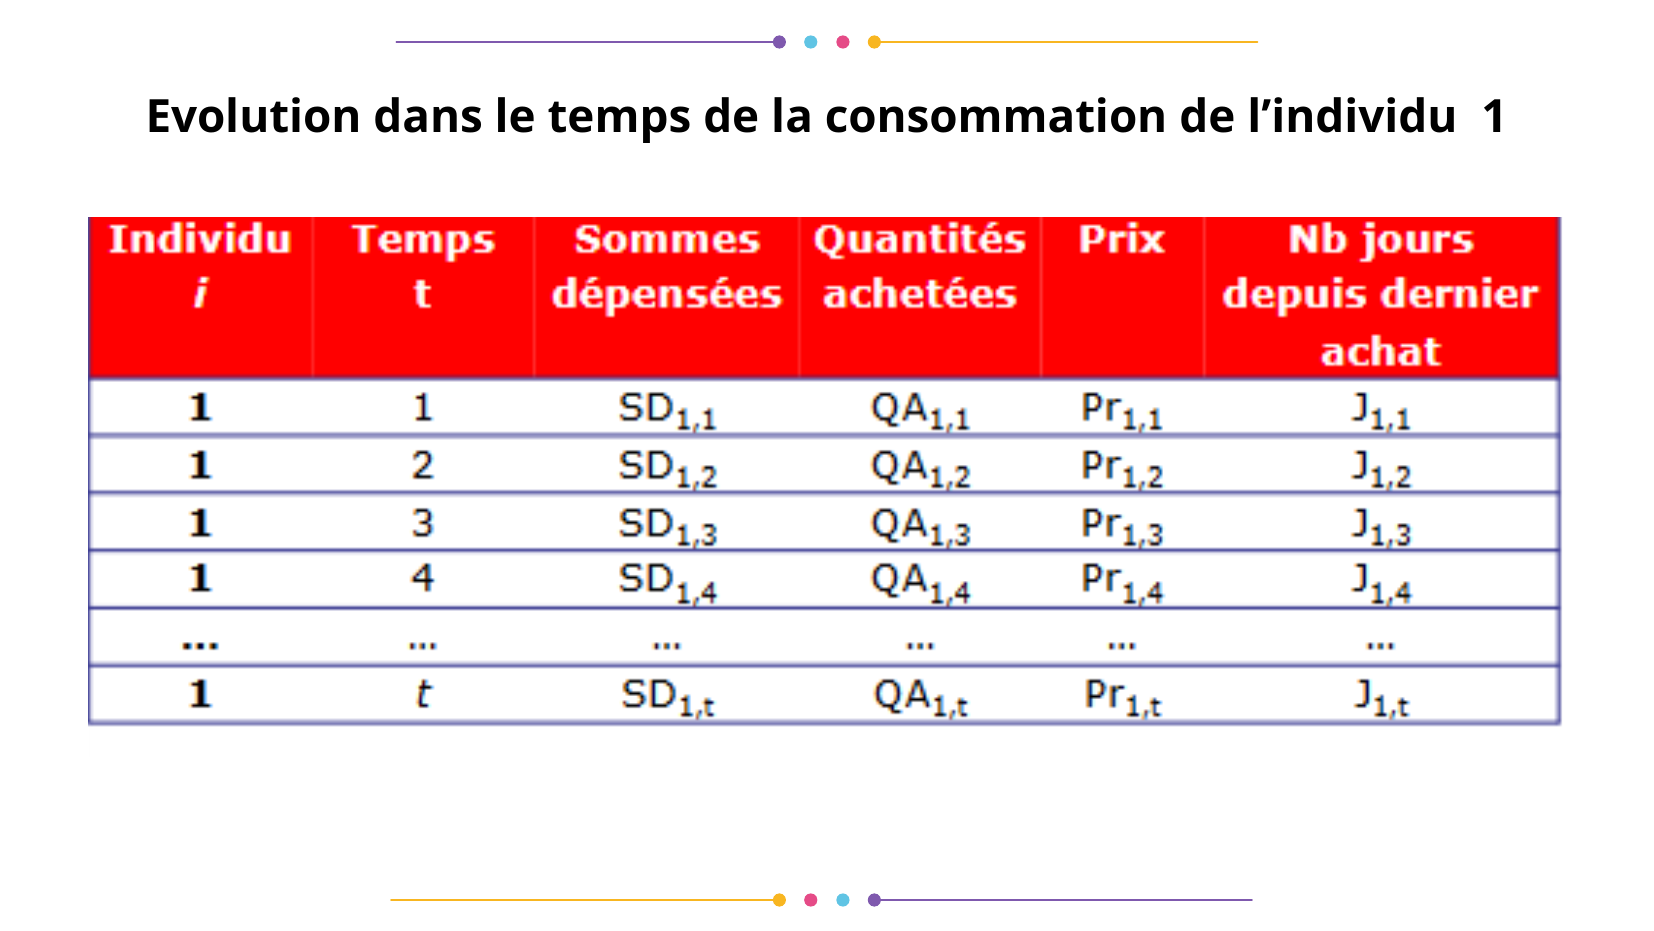

# Evolution dans le temps de la consommation de l’individu 1